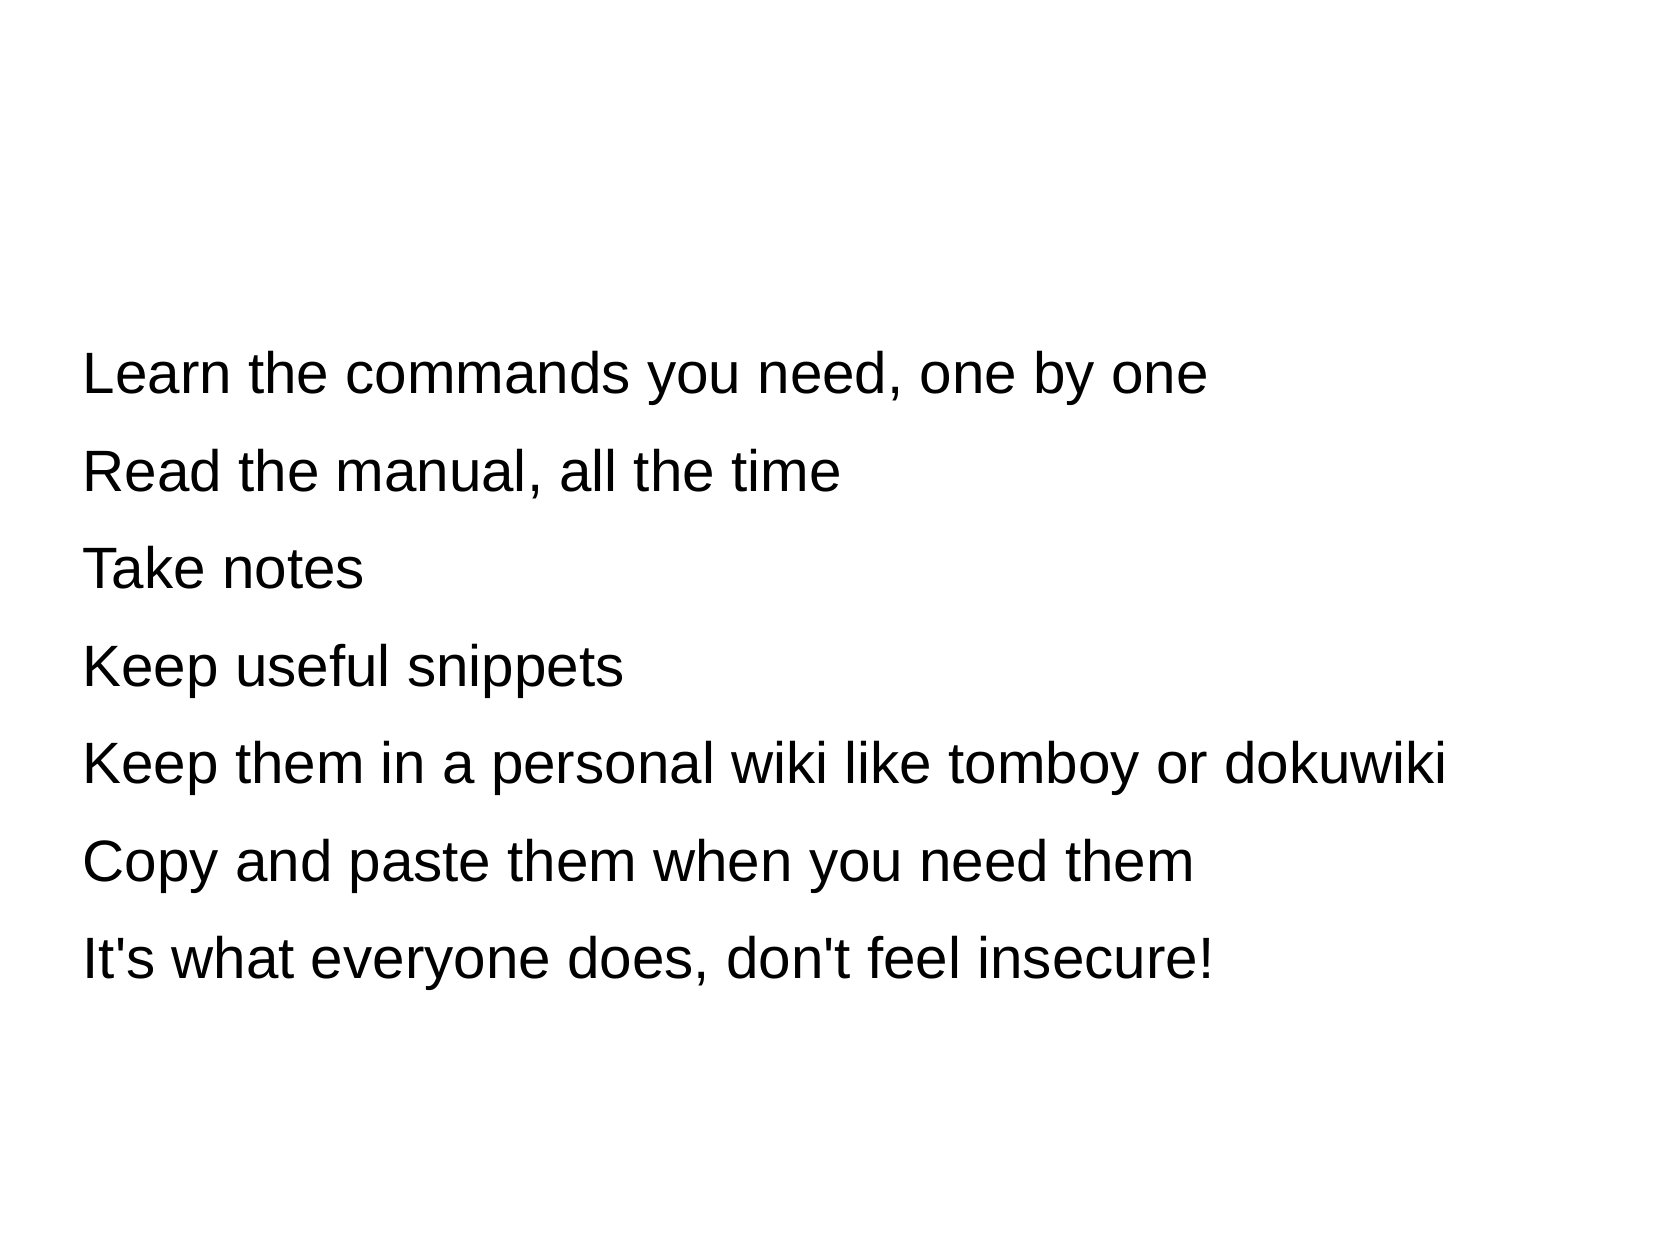

Learn the commands you need, one by one
Read the manual, all the time
Take notes
Keep useful snippets
Keep them in a personal wiki like tomboy or dokuwiki
Copy and paste them when you need them
It's what everyone does, don't feel insecure!